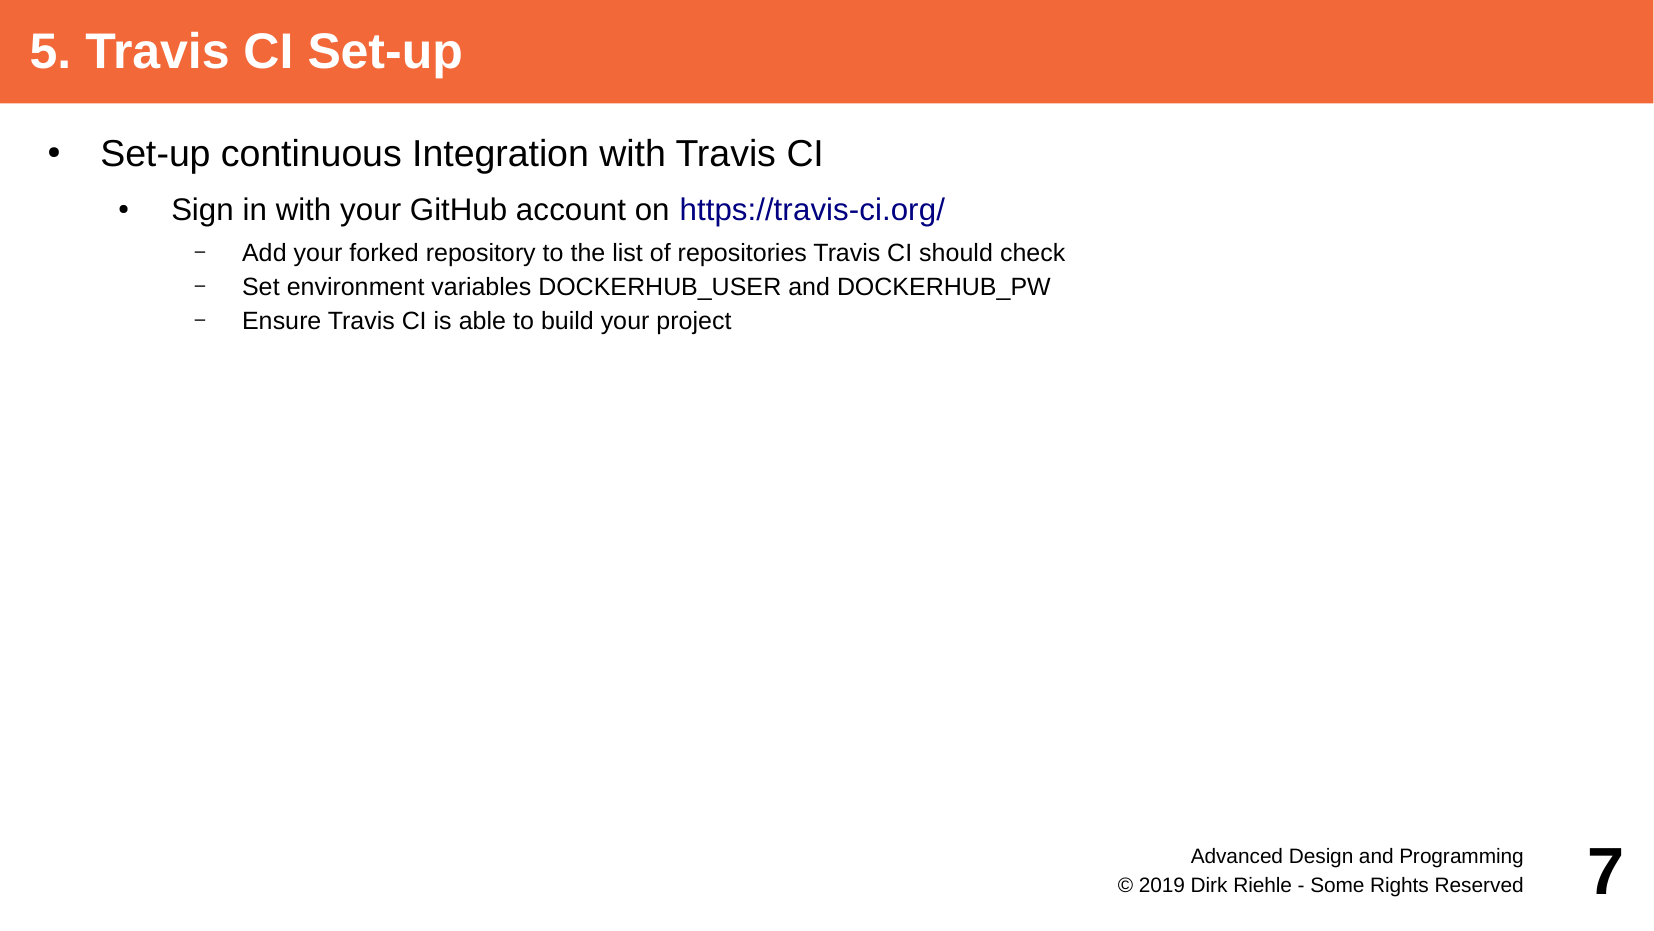

# 5. Travis CI Set-up
Set-up continuous Integration with Travis CI
Sign in with your GitHub account on https://travis-ci.org/
Add your forked repository to the list of repositories Travis CI should check
Set environment variables DOCKERHUB_USER and DOCKERHUB_PW
Ensure Travis CI is able to build your project
Advanced Design and Programming
7
© 2019 Dirk Riehle - Some Rights Reserved